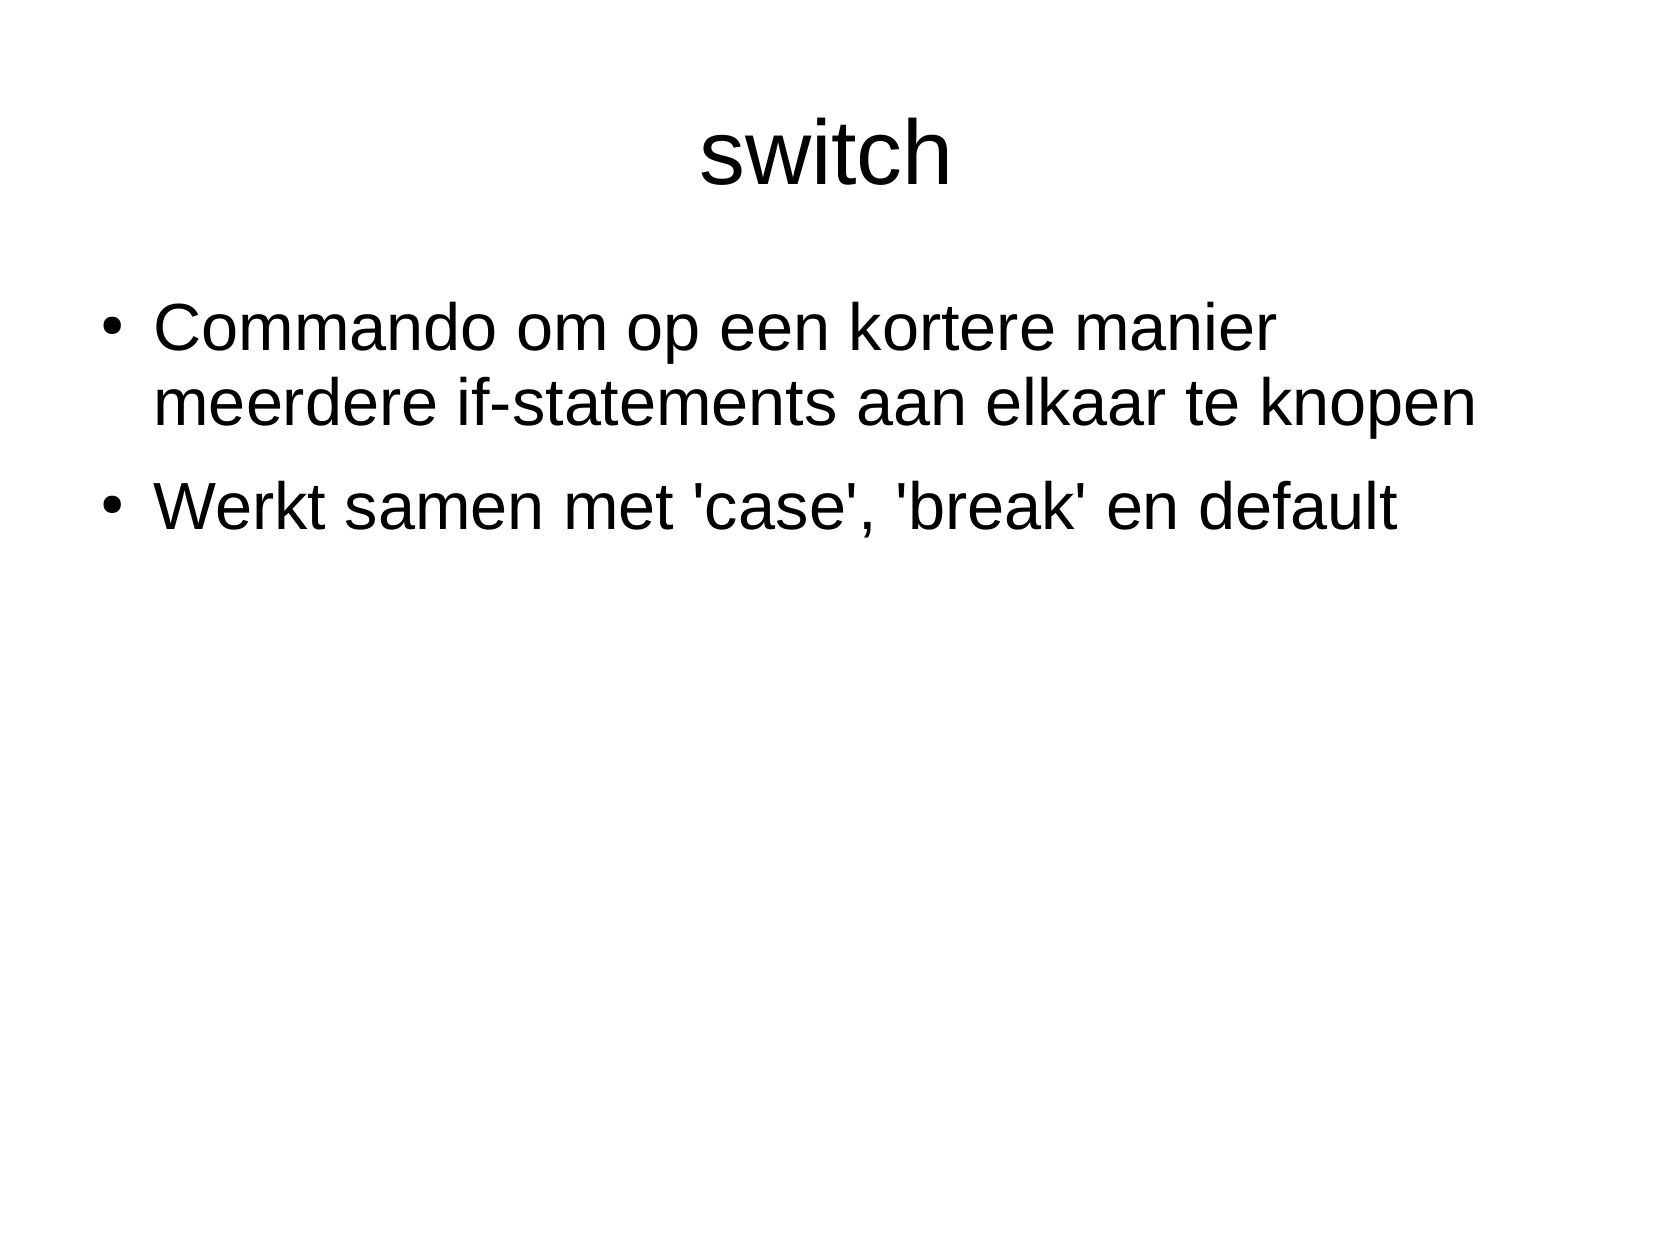

# switch
Commando om op een kortere manier meerdere if-statements aan elkaar te knopen
Werkt samen met 'case', 'break' en default